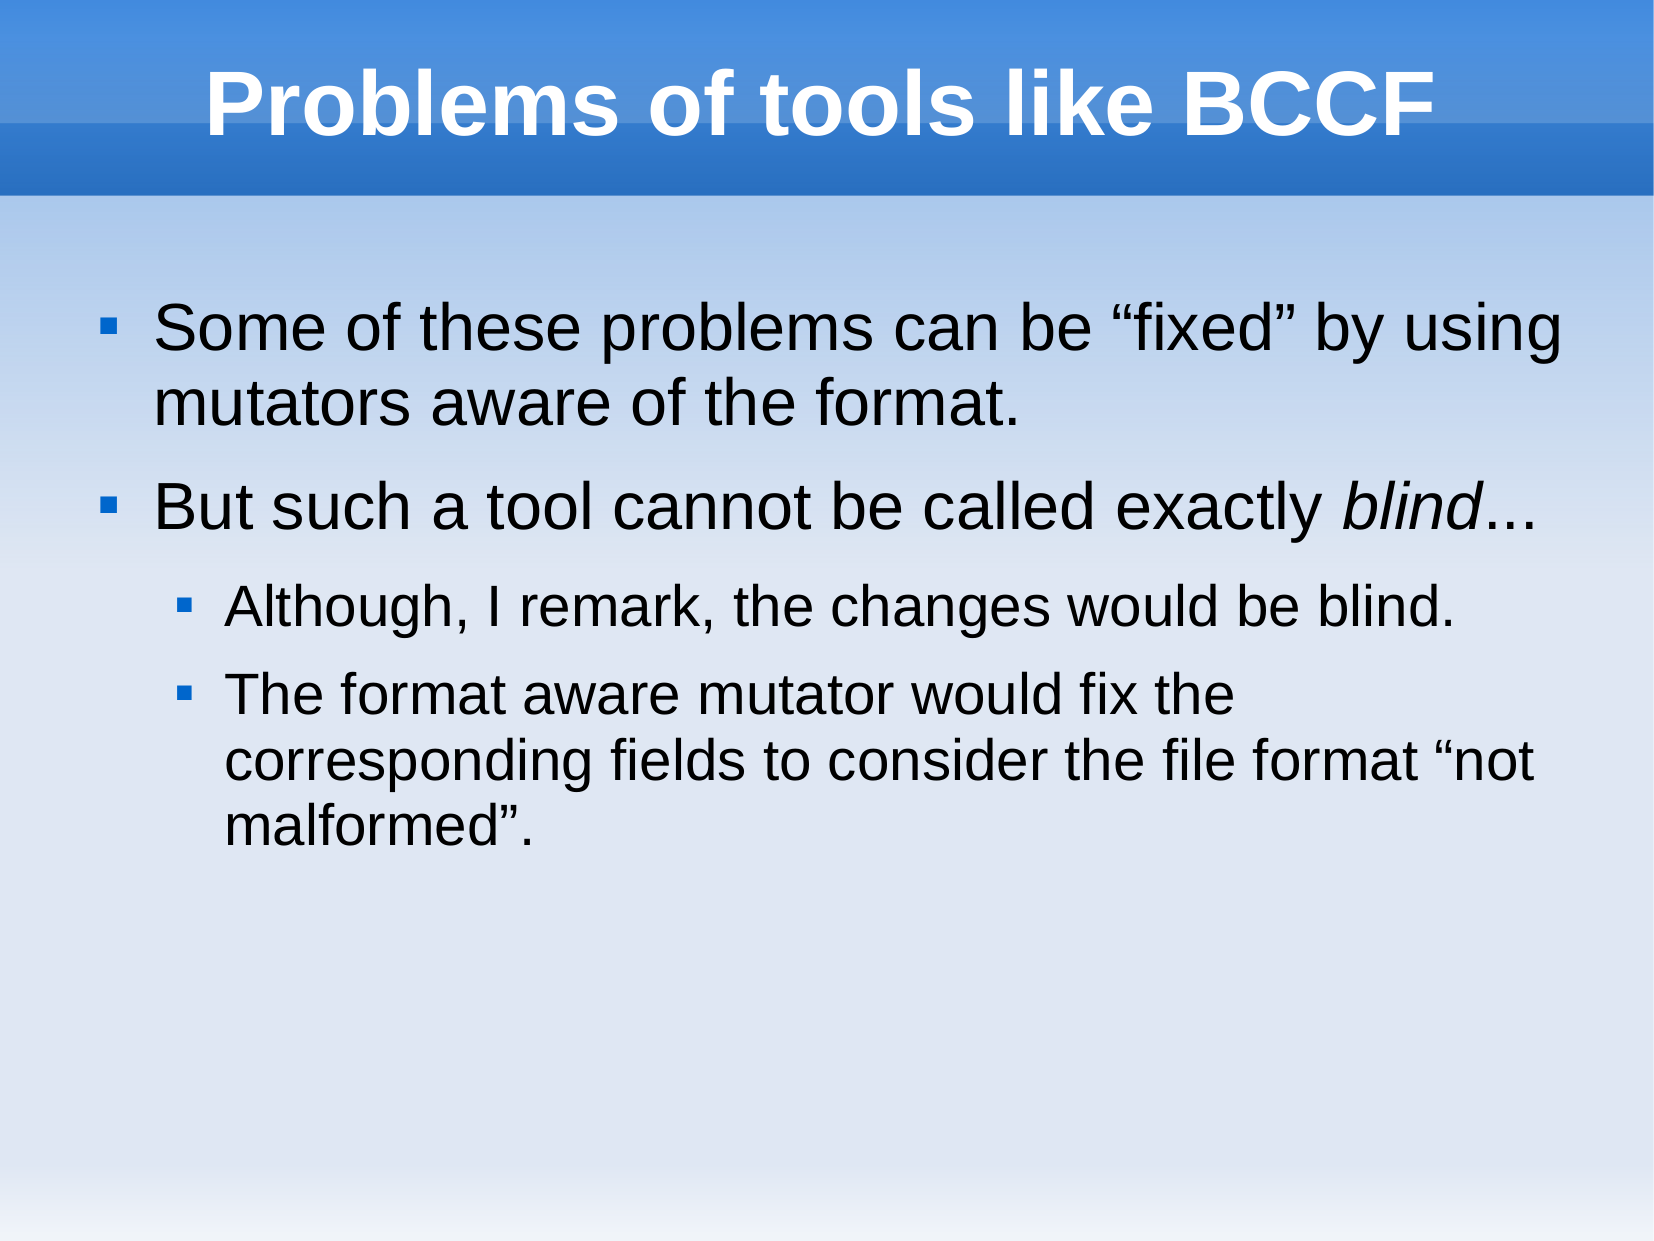

# Problems of tools like BCCF
Some of these problems can be “fixed” by using mutators aware of the format.
But such a tool cannot be called exactly blind...
Although, I remark, the changes would be blind.
The format aware mutator would fix the corresponding fields to consider the file format “not malformed”.